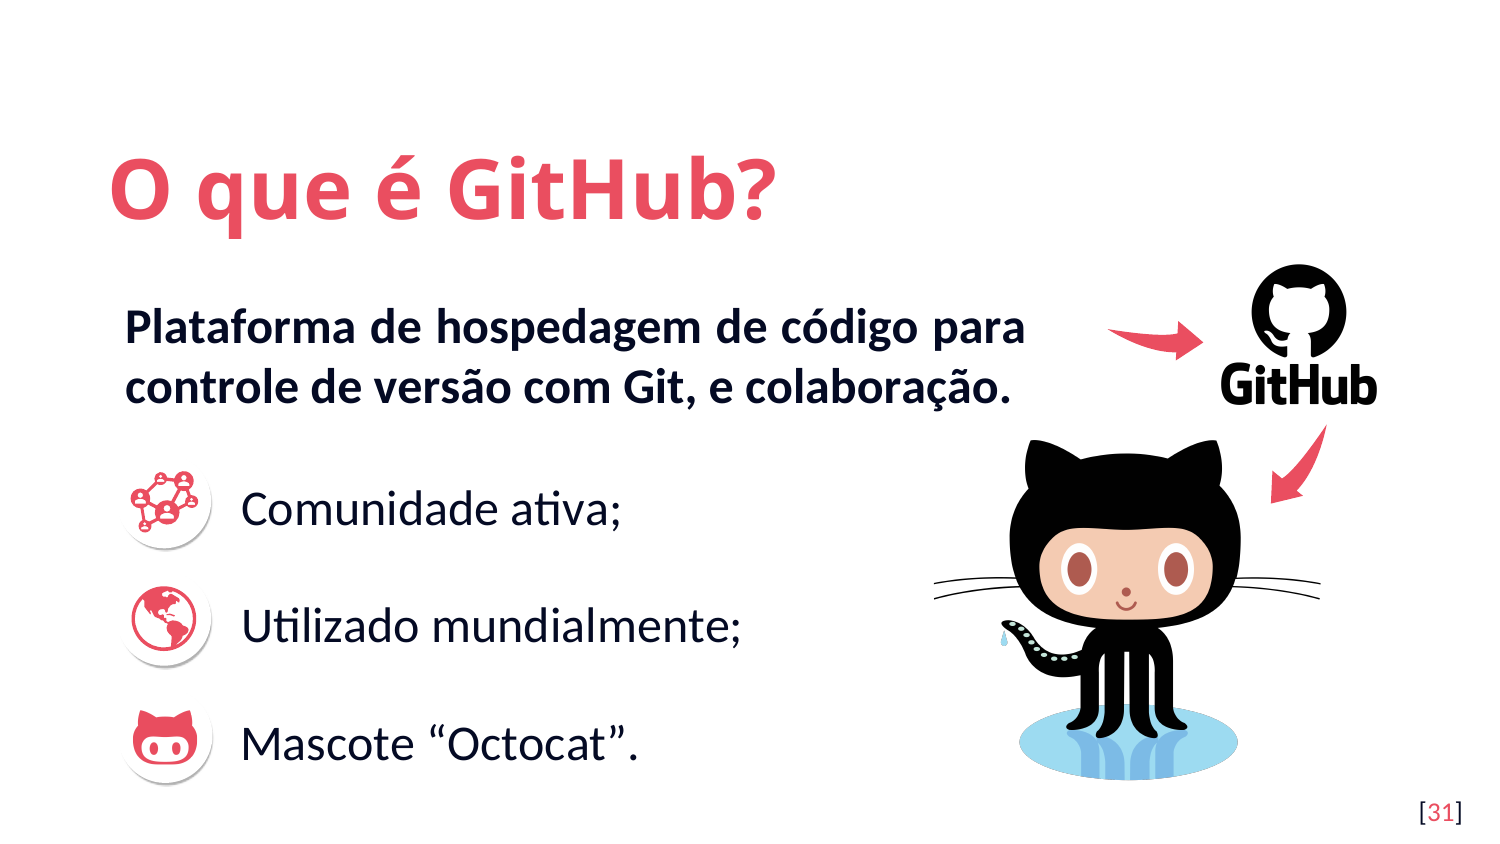

O que é GitHub?
Plataforma de hospedagem de código para controle de versão com Git, e colaboração.
Comunidade ativa;
Utilizado mundialmente;
Mascote “Octocat”.